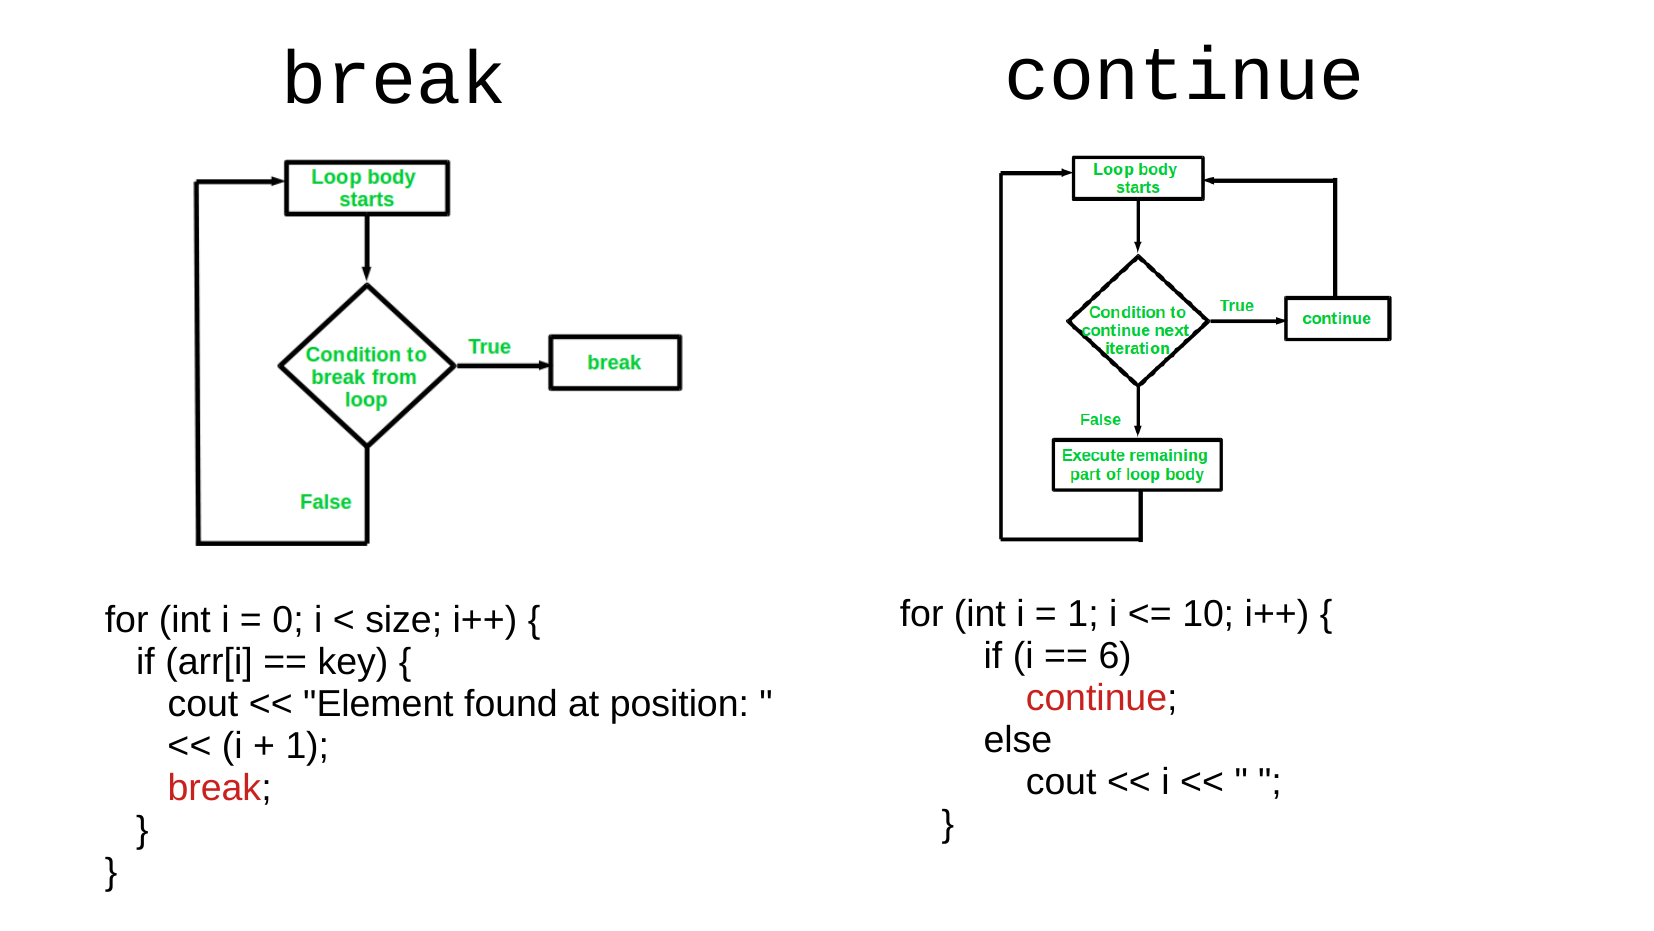

continue
break
for (int i = 1; i <= 10; i++) {
 if (i == 6)
 continue;
 else
 cout << i << " ";
 }
for (int i = 0; i < size; i++) {
 if (arr[i] == key) {
 cout << "Element found at position: "
 << (i + 1);
 break;
 }
}